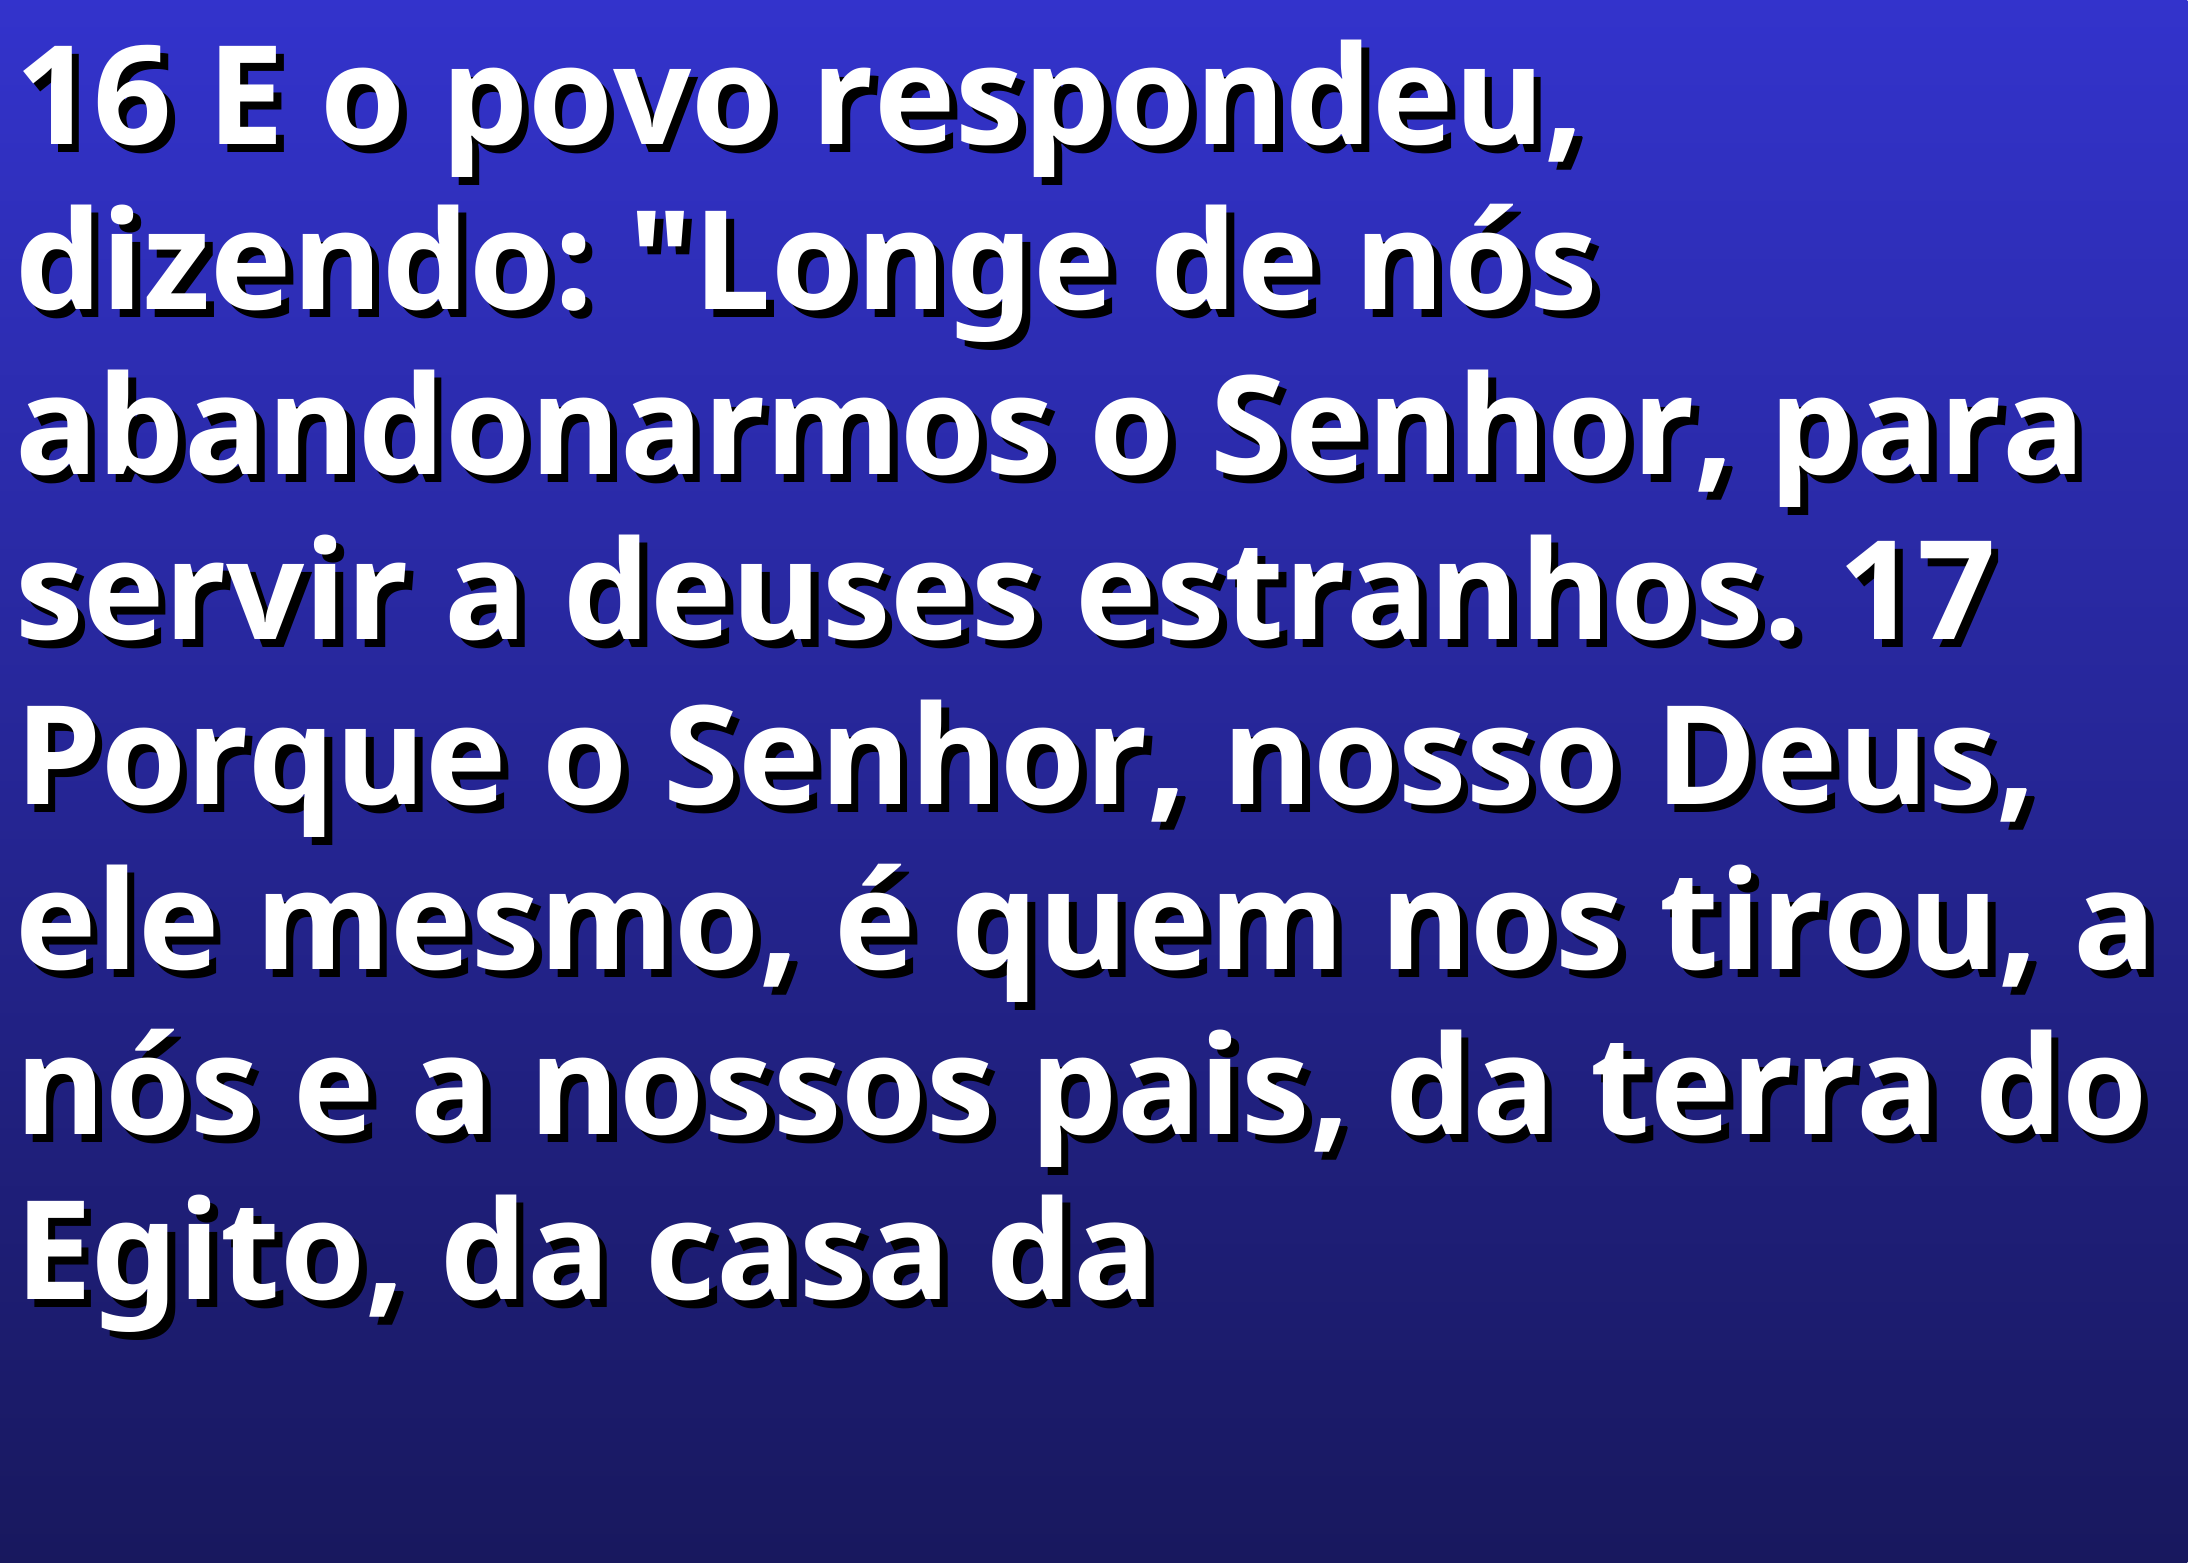

16 E o povo respondeu, dizendo: "Longe de nós abandonarmos o Senhor, para servir a deuses estranhos. 17 Porque o Senhor, nosso Deus, ele mesmo, é quem nos tirou, a nós e a nossos pais, da terra do Egito, da casa da